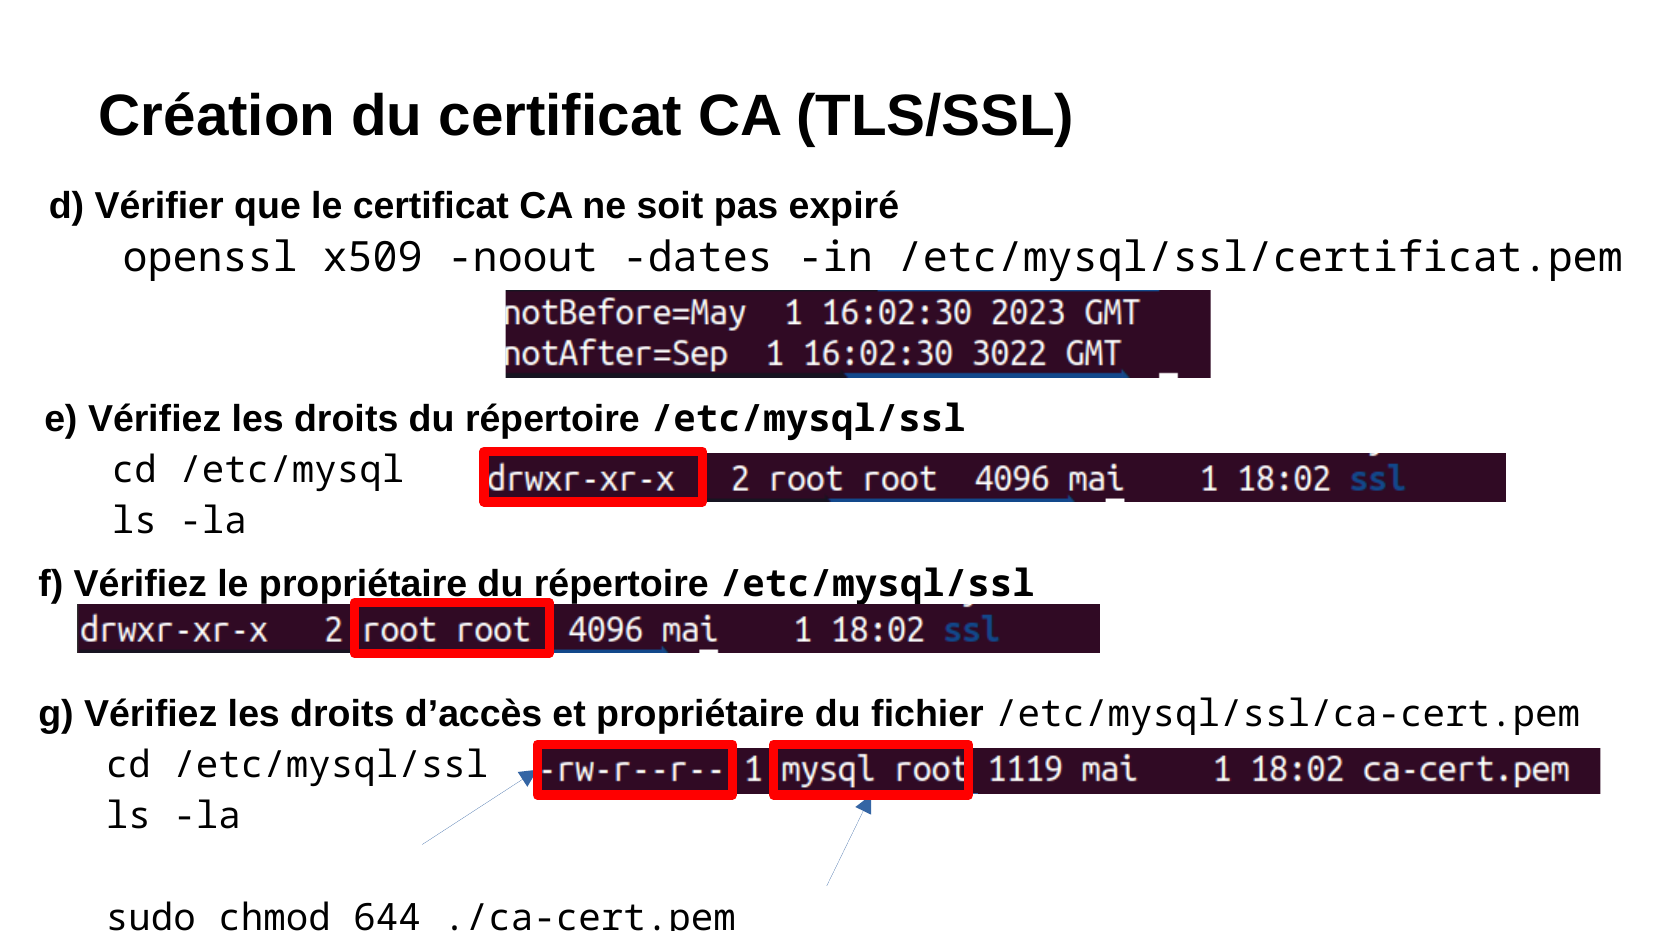

# Création du certificat CA (TLS/SSL)
d) Vérifier que le certificat CA ne soit pas expiré
	openssl x509 -noout -dates -in /etc/mysql/ssl/certificat.pem
e) Vérifiez les droits du répertoire /etc/mysql/ssl
 cd /etc/mysql
 ls -la
f) Vérifiez le propriétaire du répertoire /etc/mysql/ssl
g) Vérifiez les droits d’accès et propriétaire du fichier /etc/mysql/ssl/ca-cert.pem
 cd /etc/mysql/ssl
 ls -la
 sudo chmod 644 ./ca-cert.pem
 sudo chown mysql:root ./ca-cert.pem